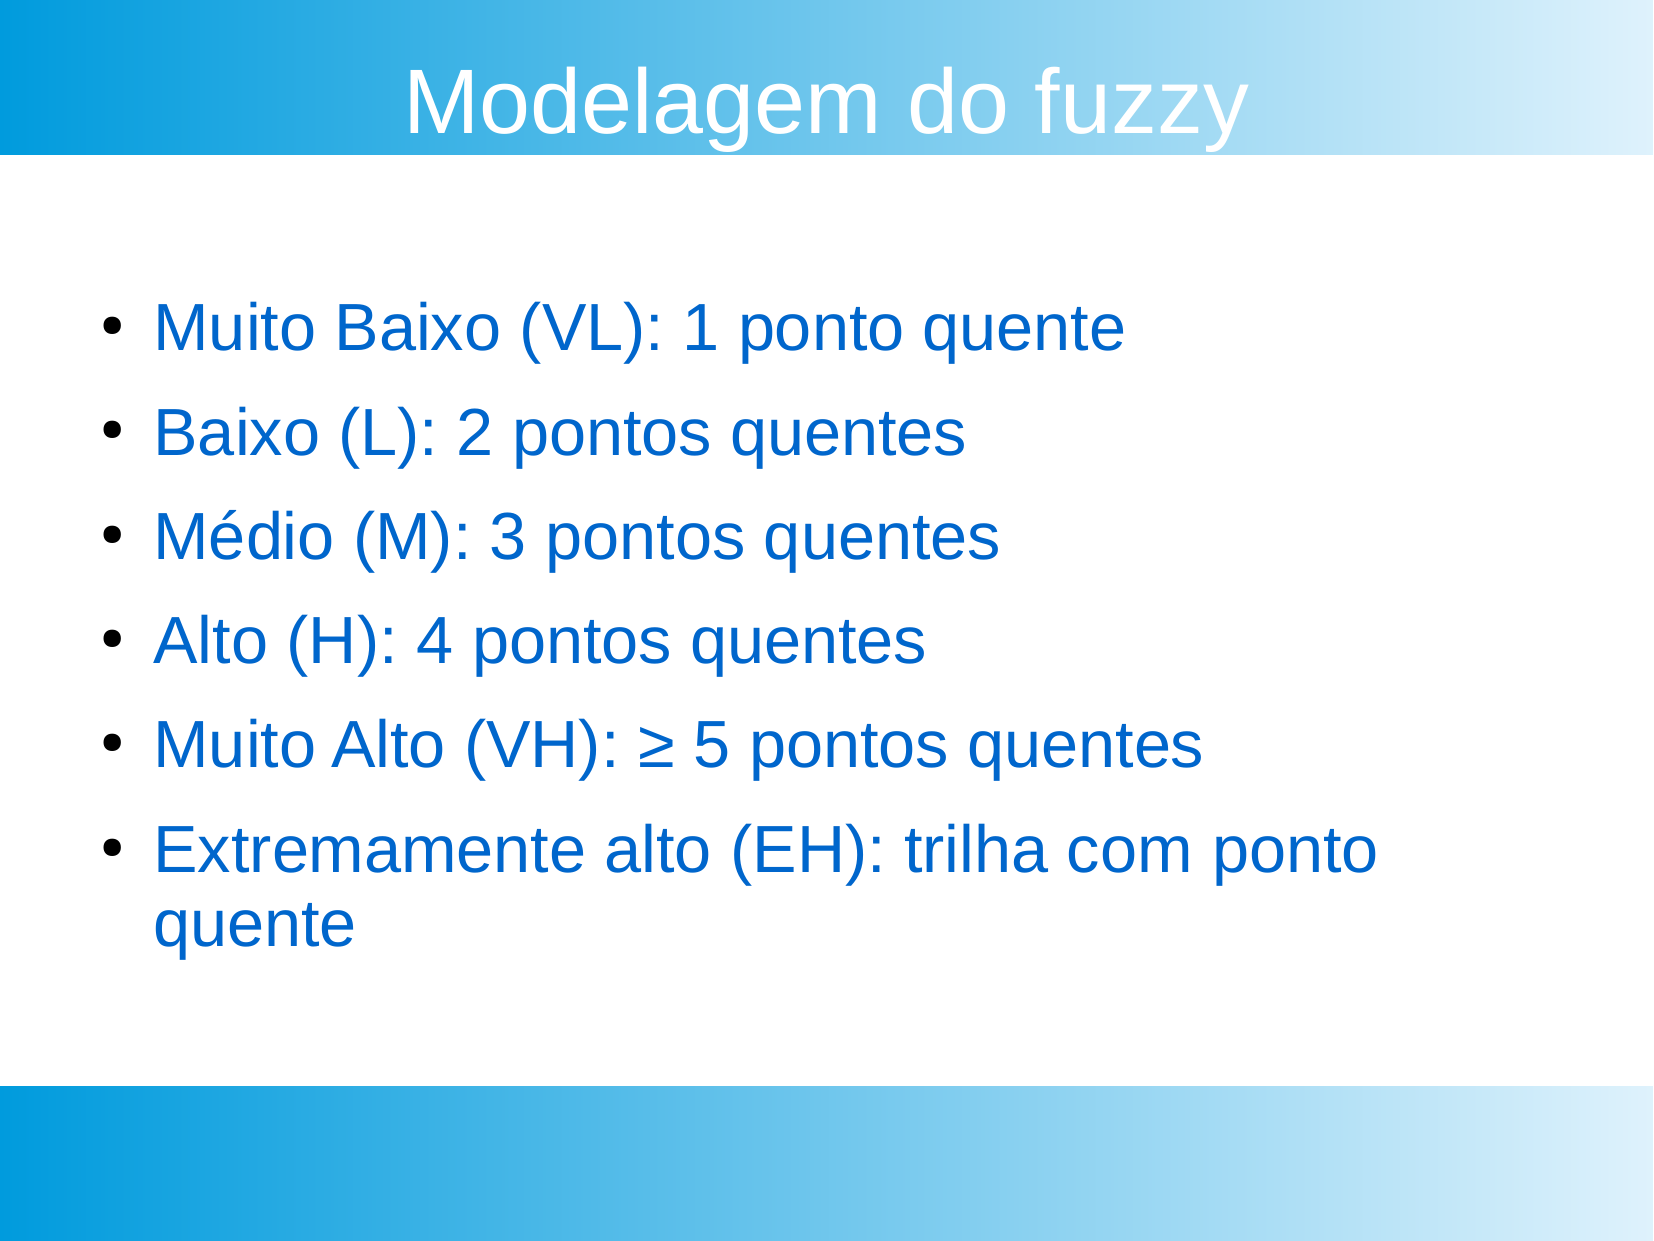

# Modelagem do fuzzy
Muito Baixo (VL): 1 ponto quente
Baixo (L): 2 pontos quentes
Médio (M): 3 pontos quentes
Alto (H): 4 pontos quentes
Muito Alto (VH): ≥ 5 pontos quentes
Extremamente alto (EH): trilha com ponto quente